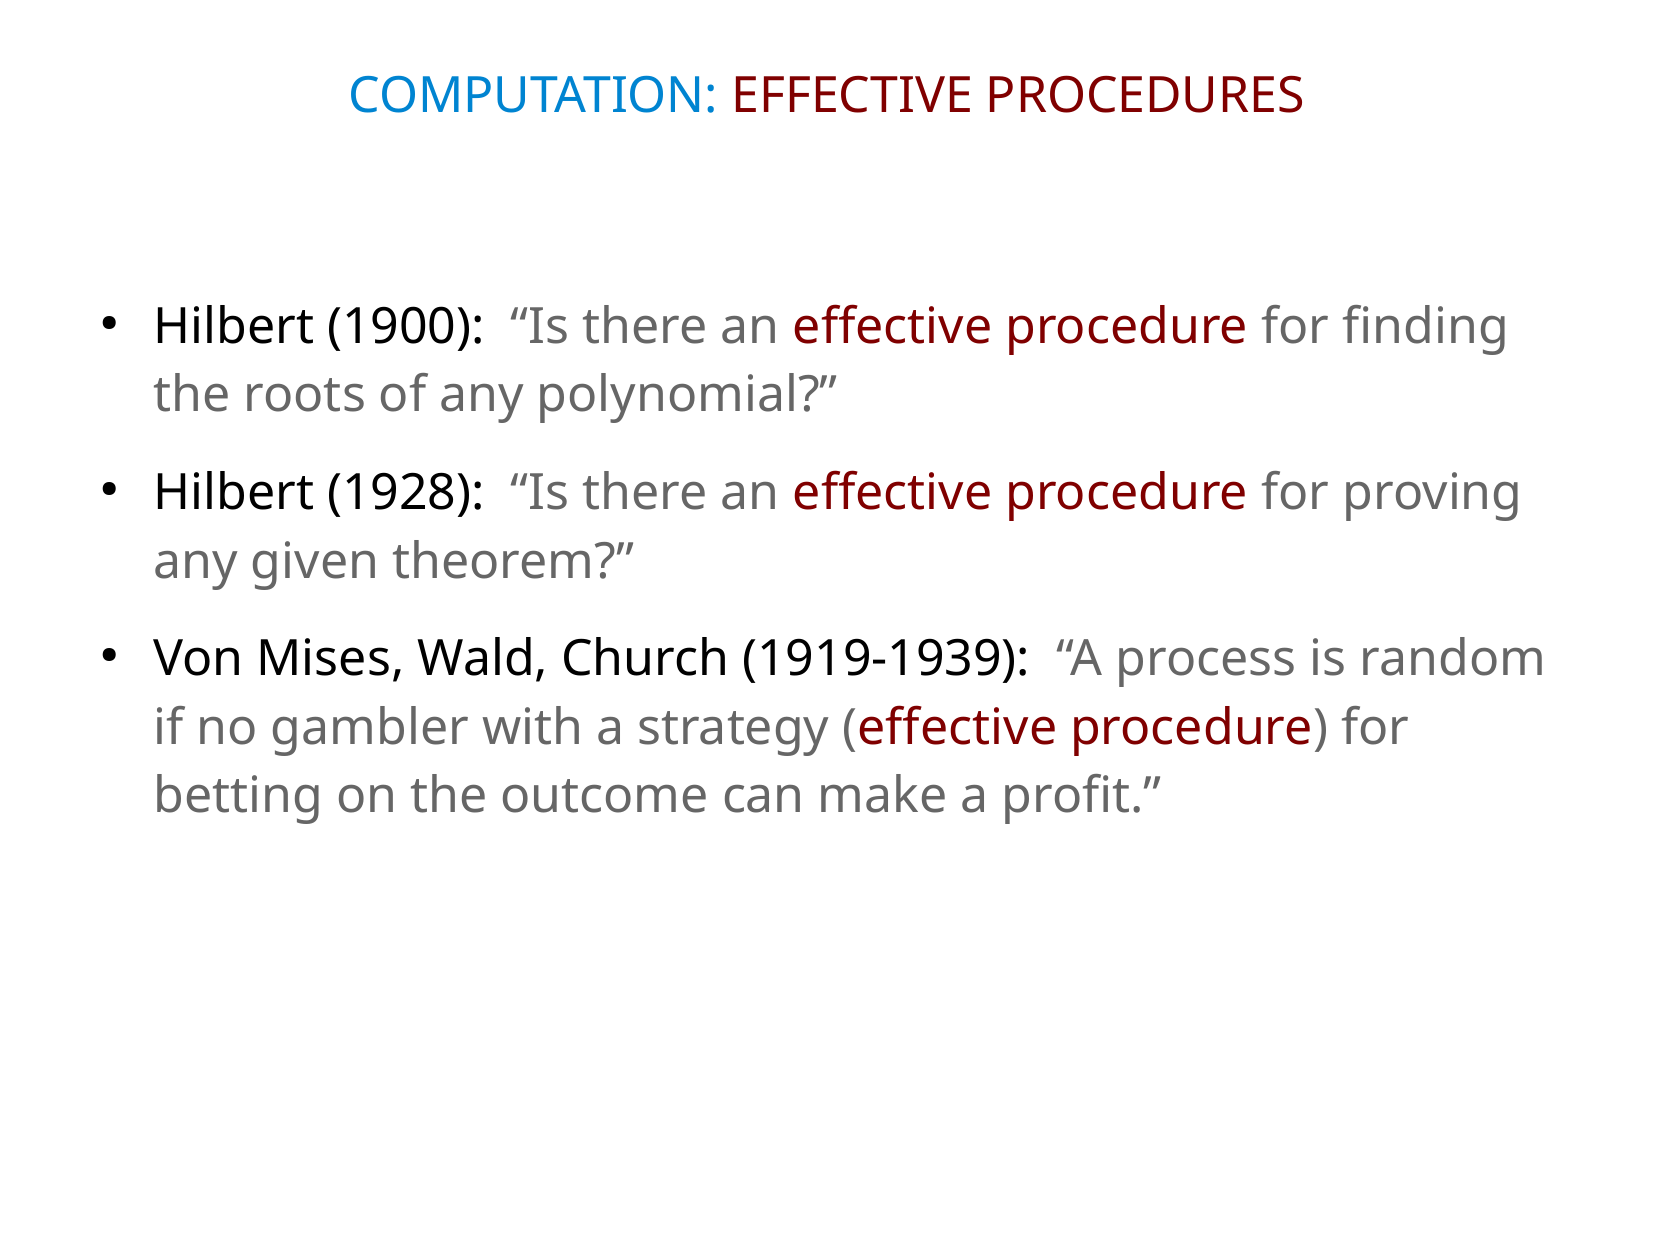

# COMPUTATION: EFFECTIVE PROCEDURES
Hilbert (1900): “Is there an effective procedure for finding the roots of any polynomial?”
Hilbert (1928): “Is there an effective procedure for proving any given theorem?”
Von Mises, Wald, Church (1919-1939): “A process is random if no gambler with a strategy (effective procedure) for betting on the outcome can make a profit.”